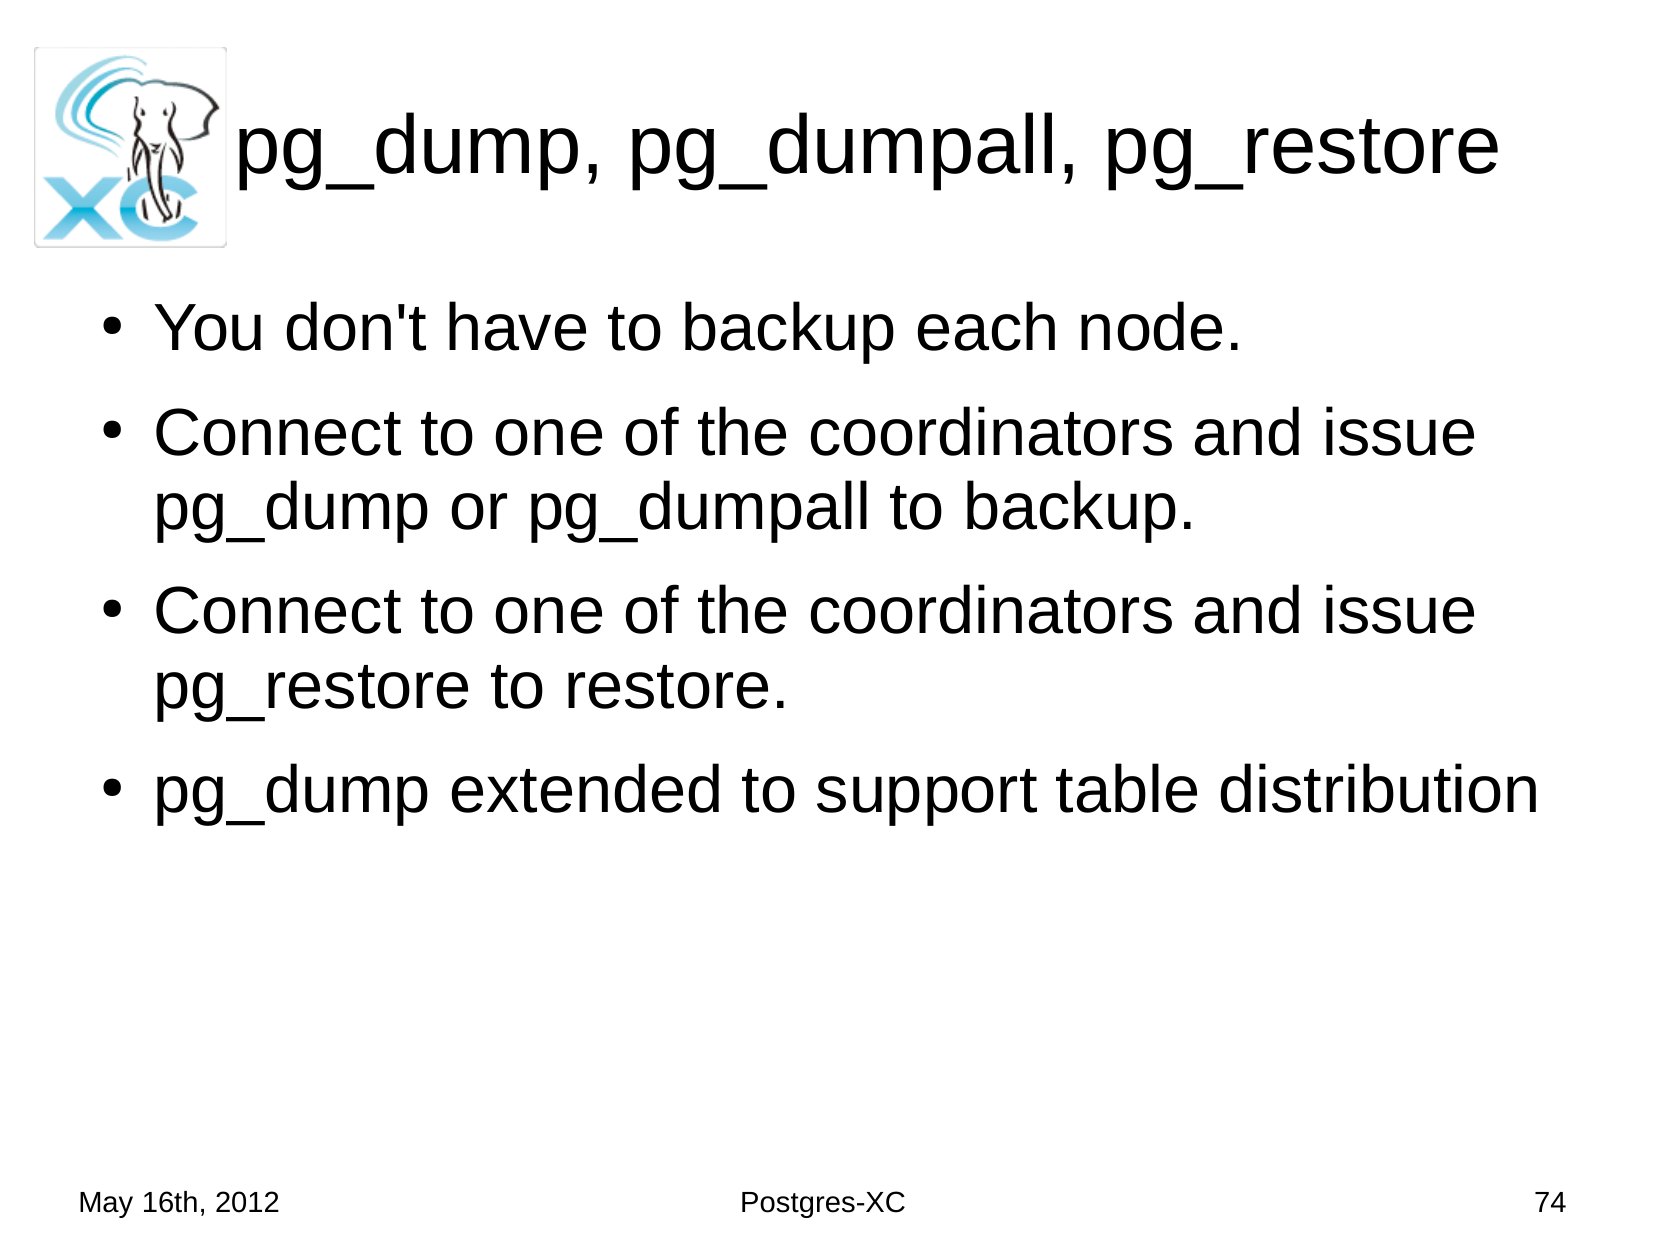

pg_dump, pg_dumpall, pg_restore
# You don't have to backup each node.
Connect to one of the coordinators and issue pg_dump or pg_dumpall to backup.
Connect to one of the coordinators and issue pg_restore to restore.
pg_dump extended to support table distribution
74